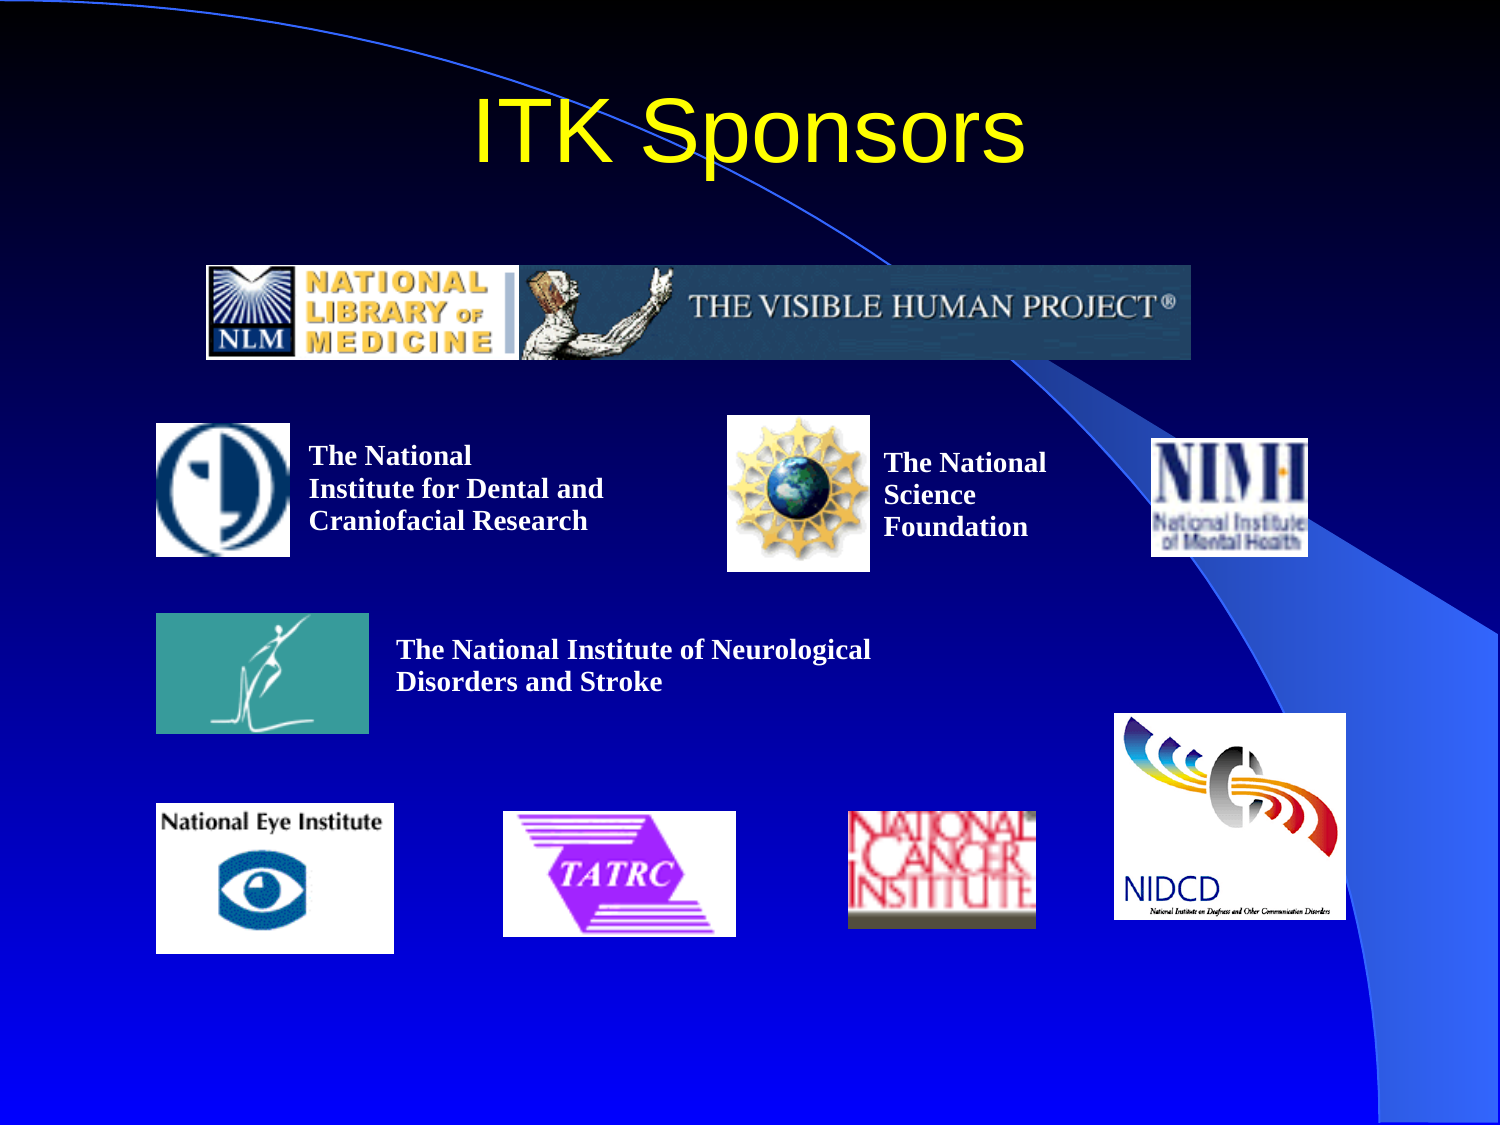

# ITK Sponsors
The National
Institute for Dental and Craniofacial Research
The National
Science
Foundation
The National Institute of Neurological Disorders and Stroke